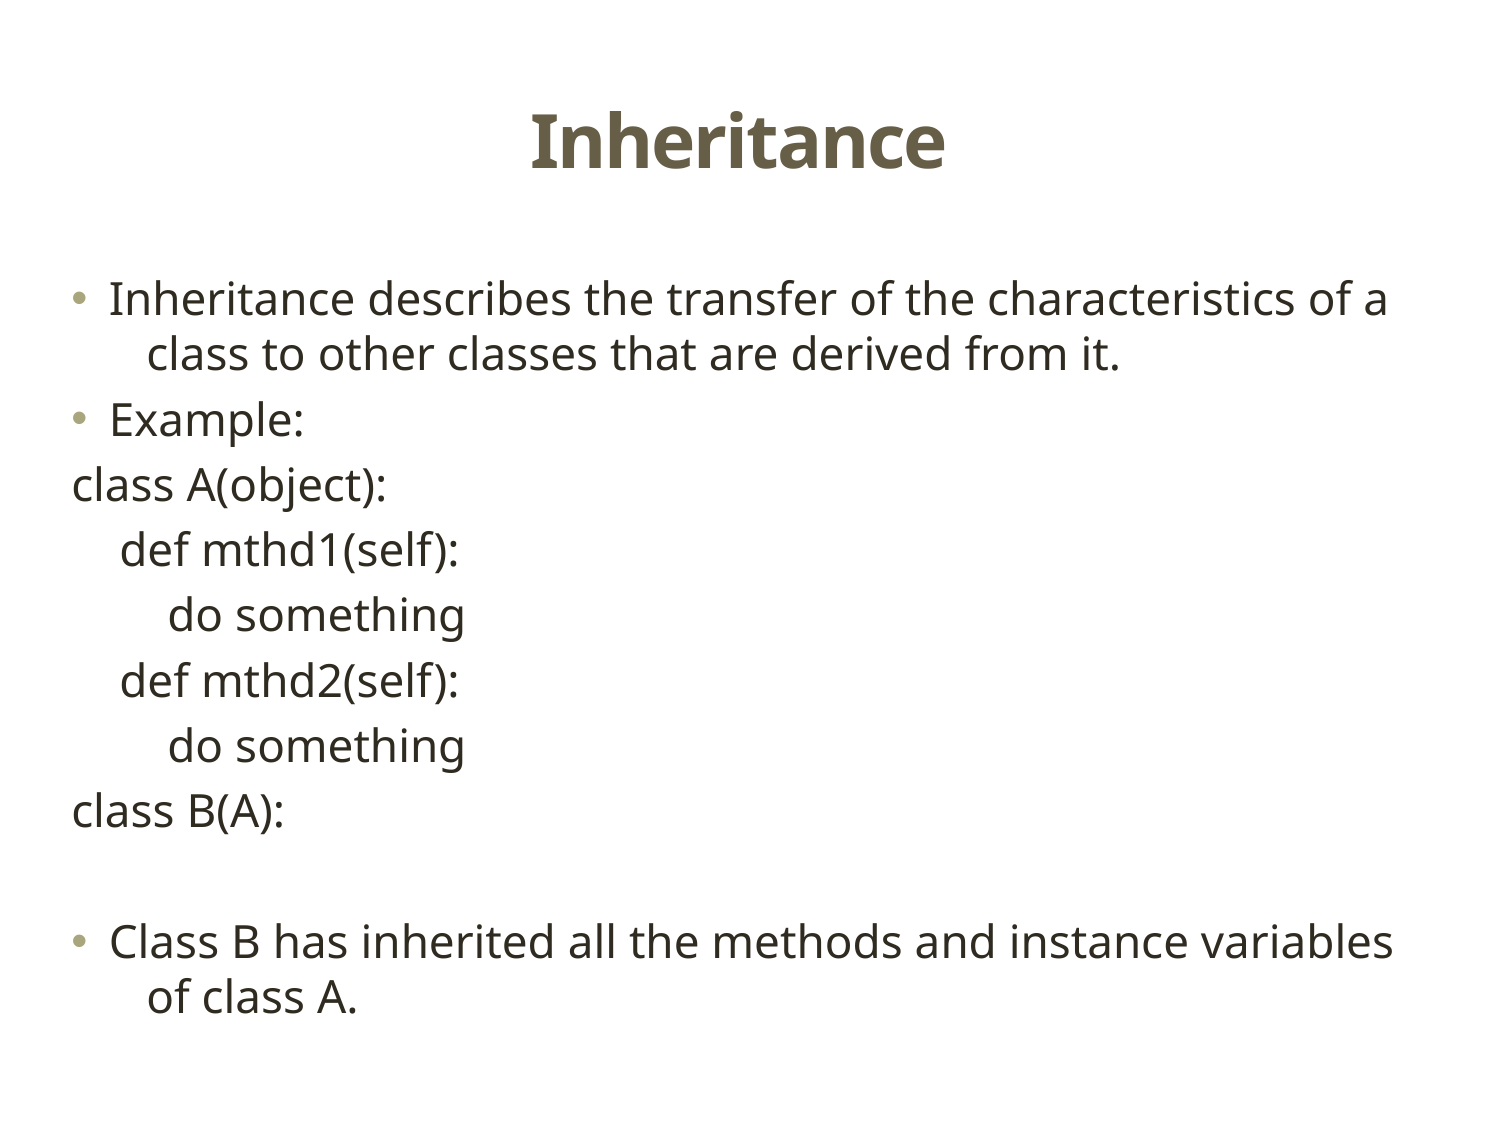

# Inheritance
Inheritance describes the transfer of the characteristics of a class to other classes that are derived from it.
Example:
class A(object):
 def mthd1(self):
 do something
 def mthd2(self):
 do something
class B(A):
Class B has inherited all the methods and instance variables of class A.